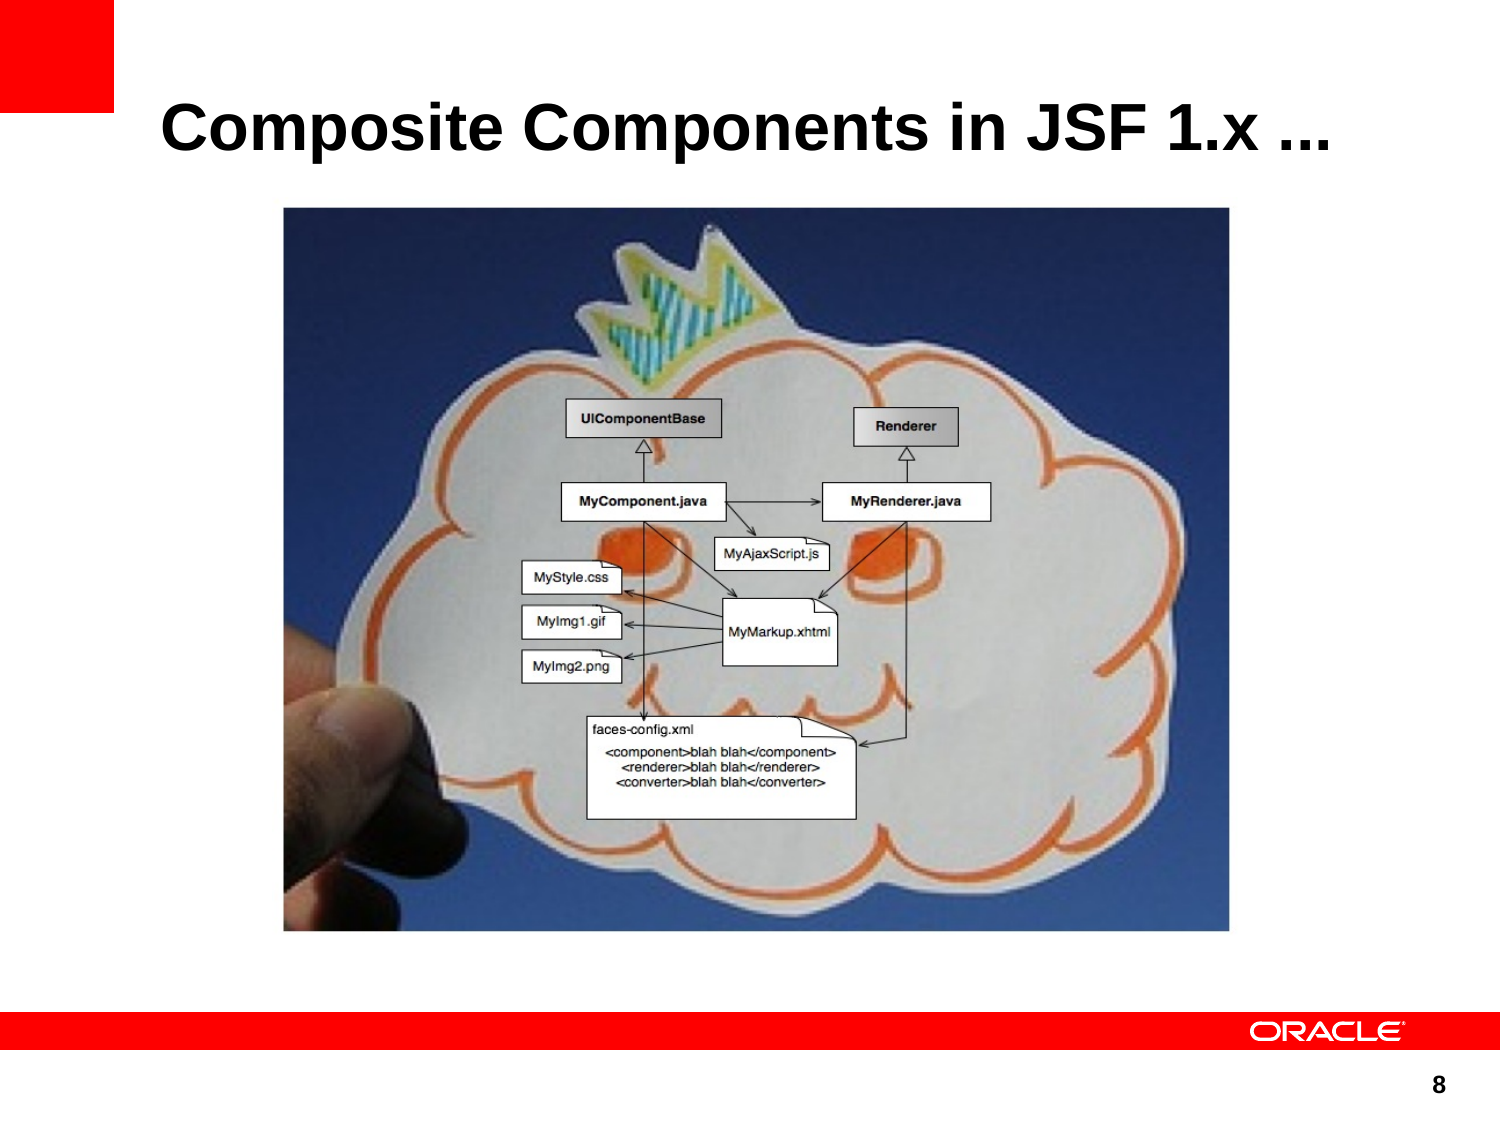

# Composite Components in JSF 1.x ...